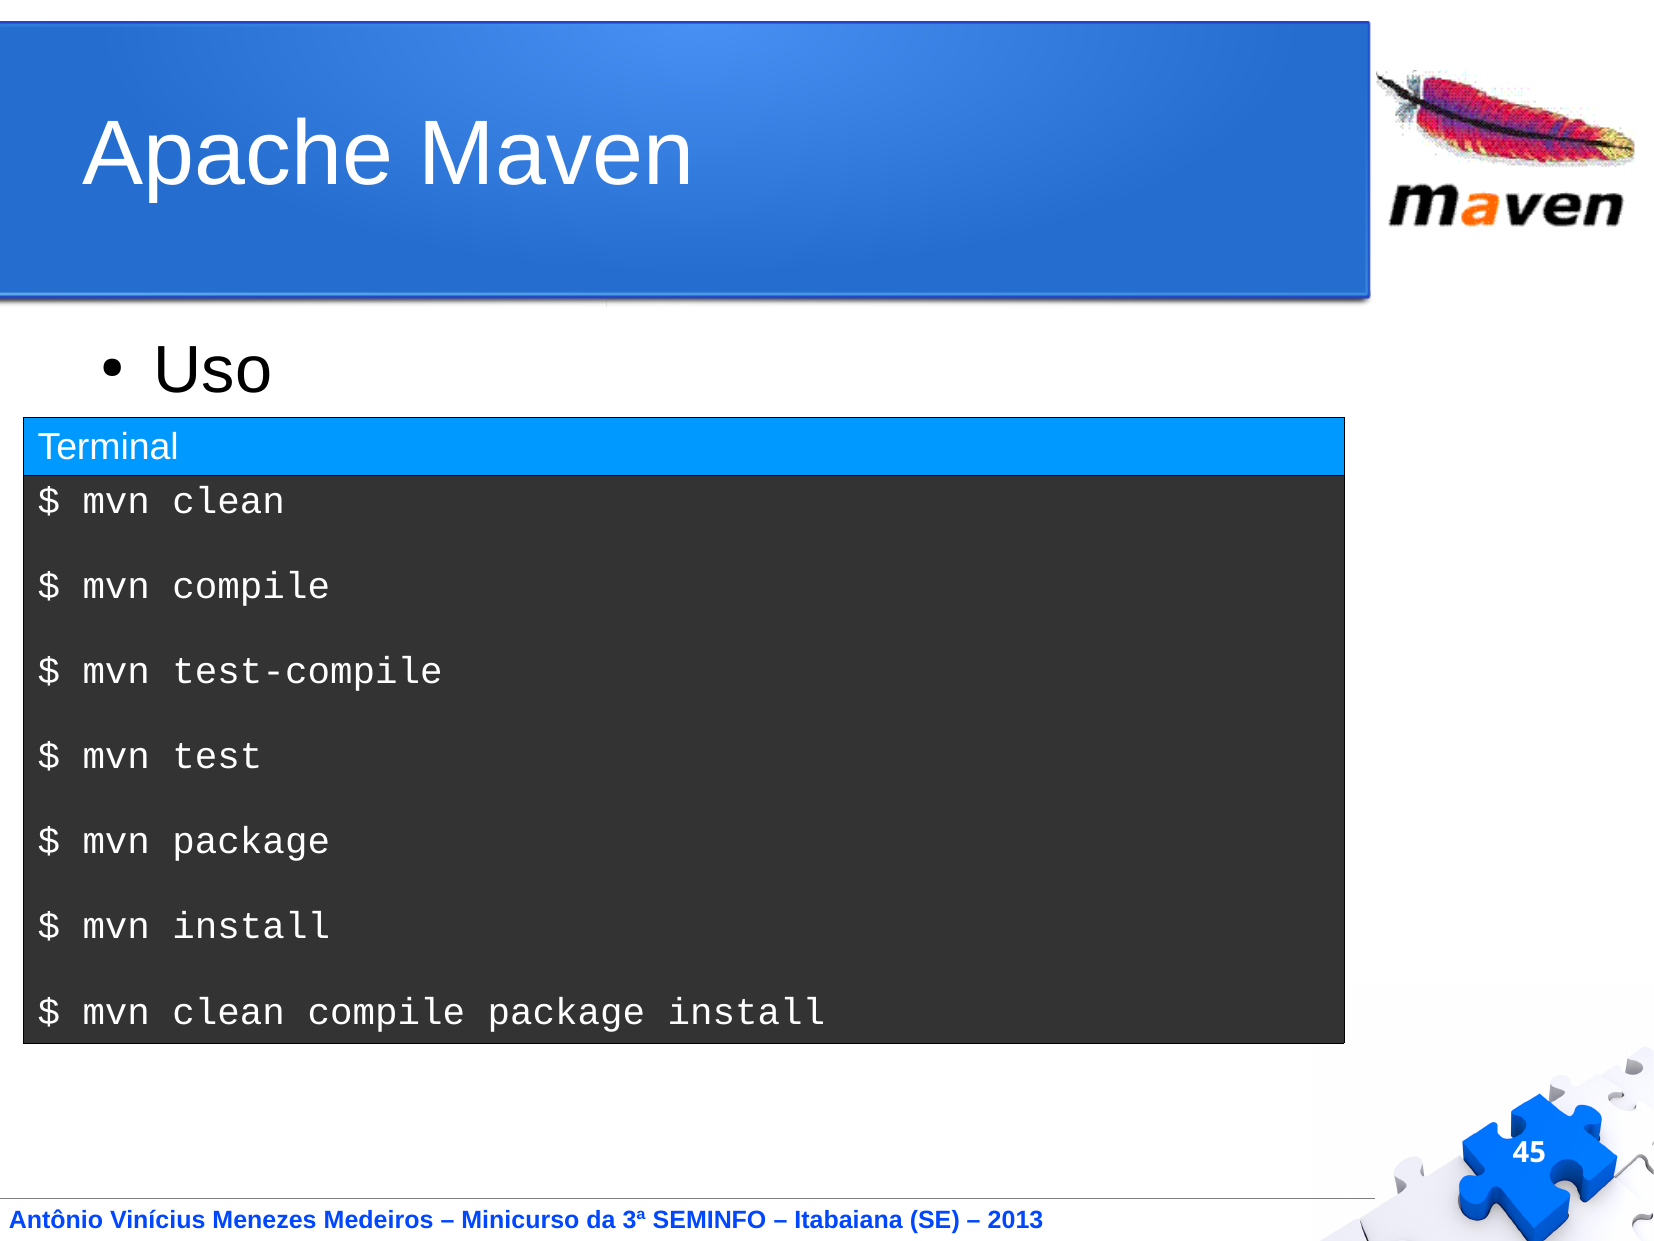

# Apache Maven
Uso
| Terminal |
| --- |
| $ mvn clean $ mvn compile $ mvn test-compile $ mvn test $ mvn package $ mvn install $ mvn clean compile package install |
45